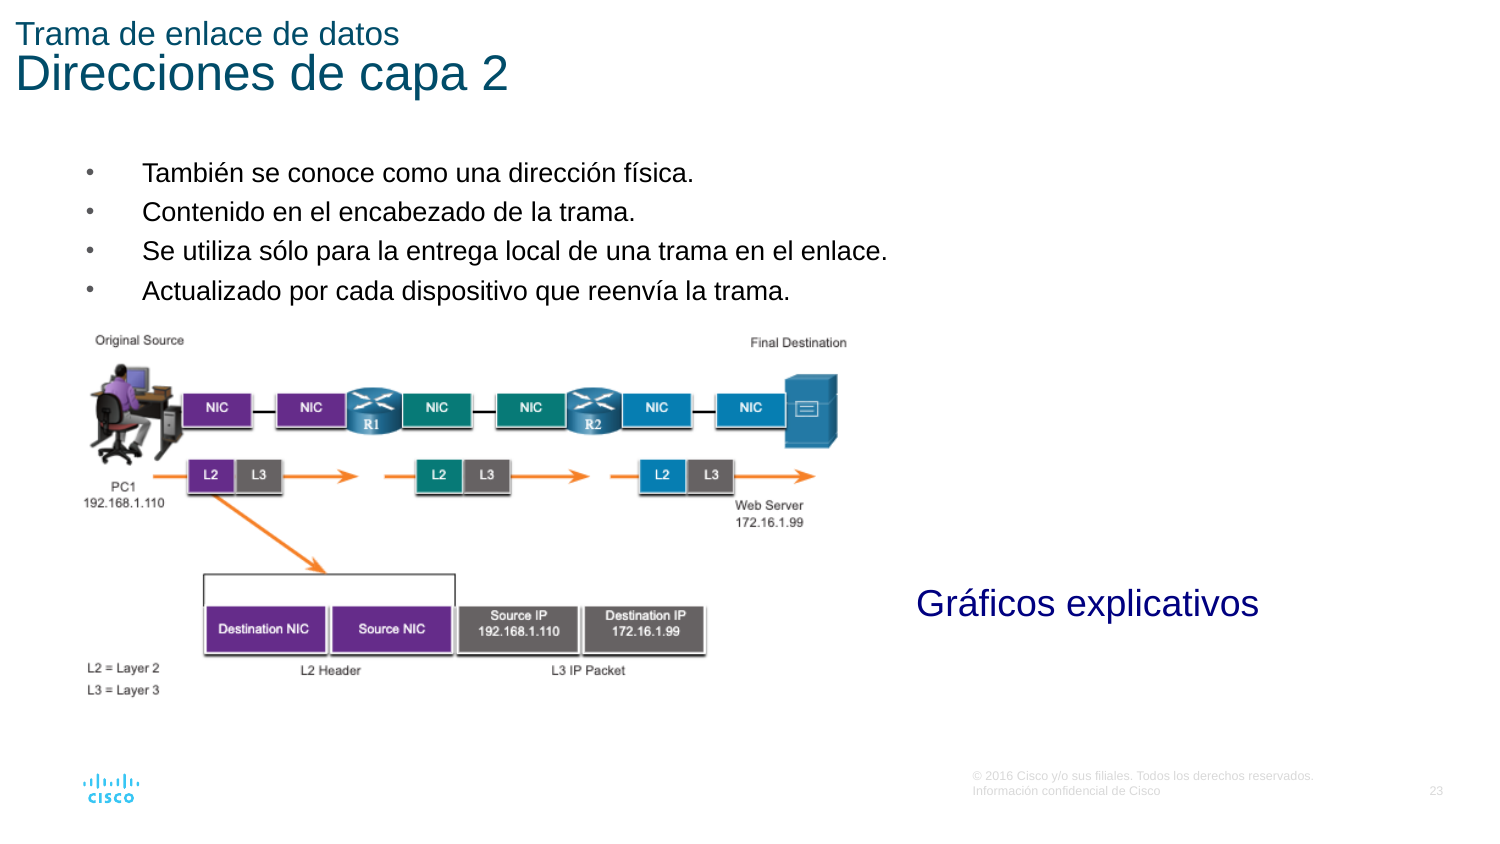

# Trama de enlace de datos Direcciones de capa 2
También se conoce como una dirección física.
Contenido en el encabezado de la trama.
Se utiliza sólo para la entrega local de una trama en el enlace.
Actualizado por cada dispositivo que reenvía la trama.
Gráficos explicativos